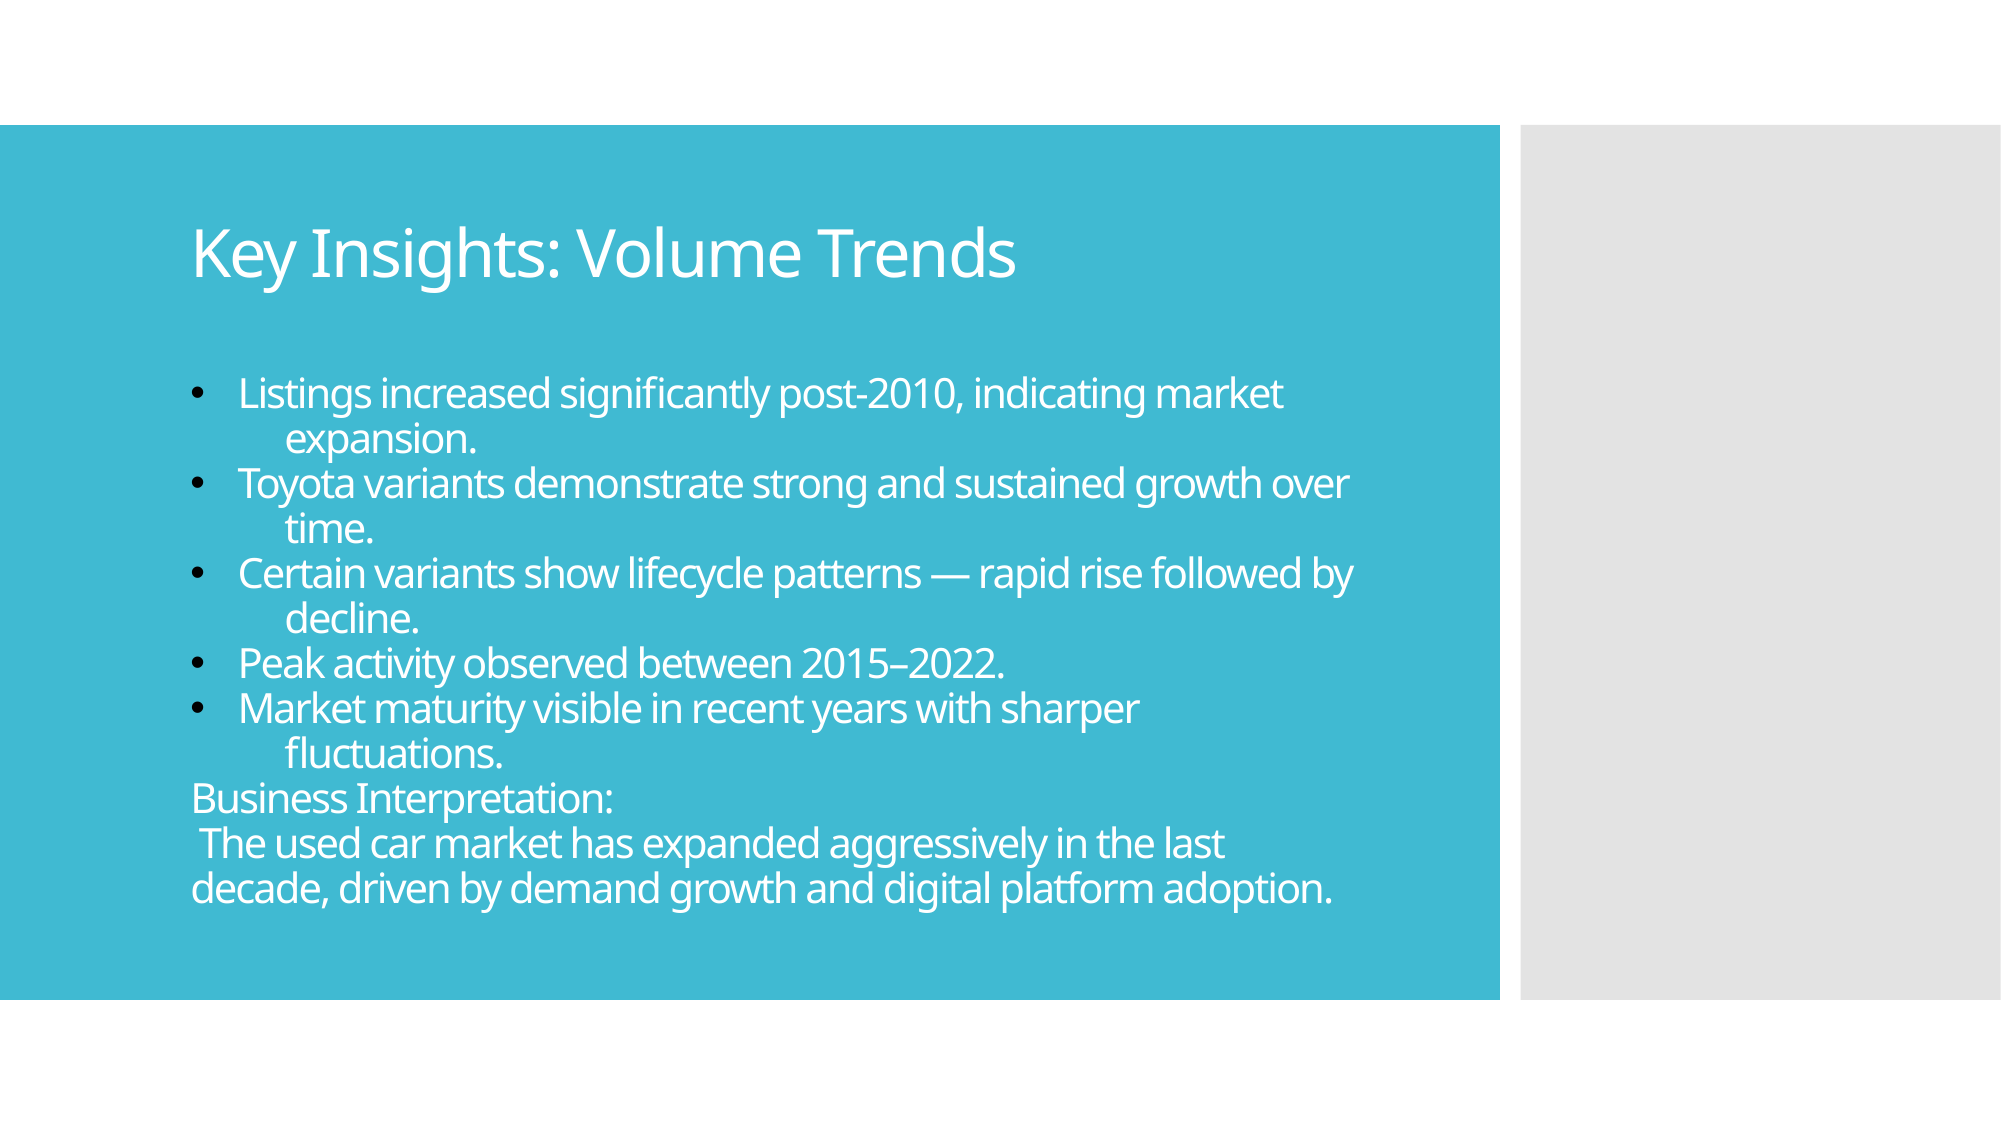

# Key Insights: Volume Trends
Listings increased significantly post-2010, indicating market expansion.
Toyota variants demonstrate strong and sustained growth over time.
Certain variants show lifecycle patterns — rapid rise followed by decline.
Peak activity observed between 2015–2022.
Market maturity visible in recent years with sharper fluctuations.
Business Interpretation:
 The used car market has expanded aggressively in the last decade, driven by demand growth and digital platform adoption.